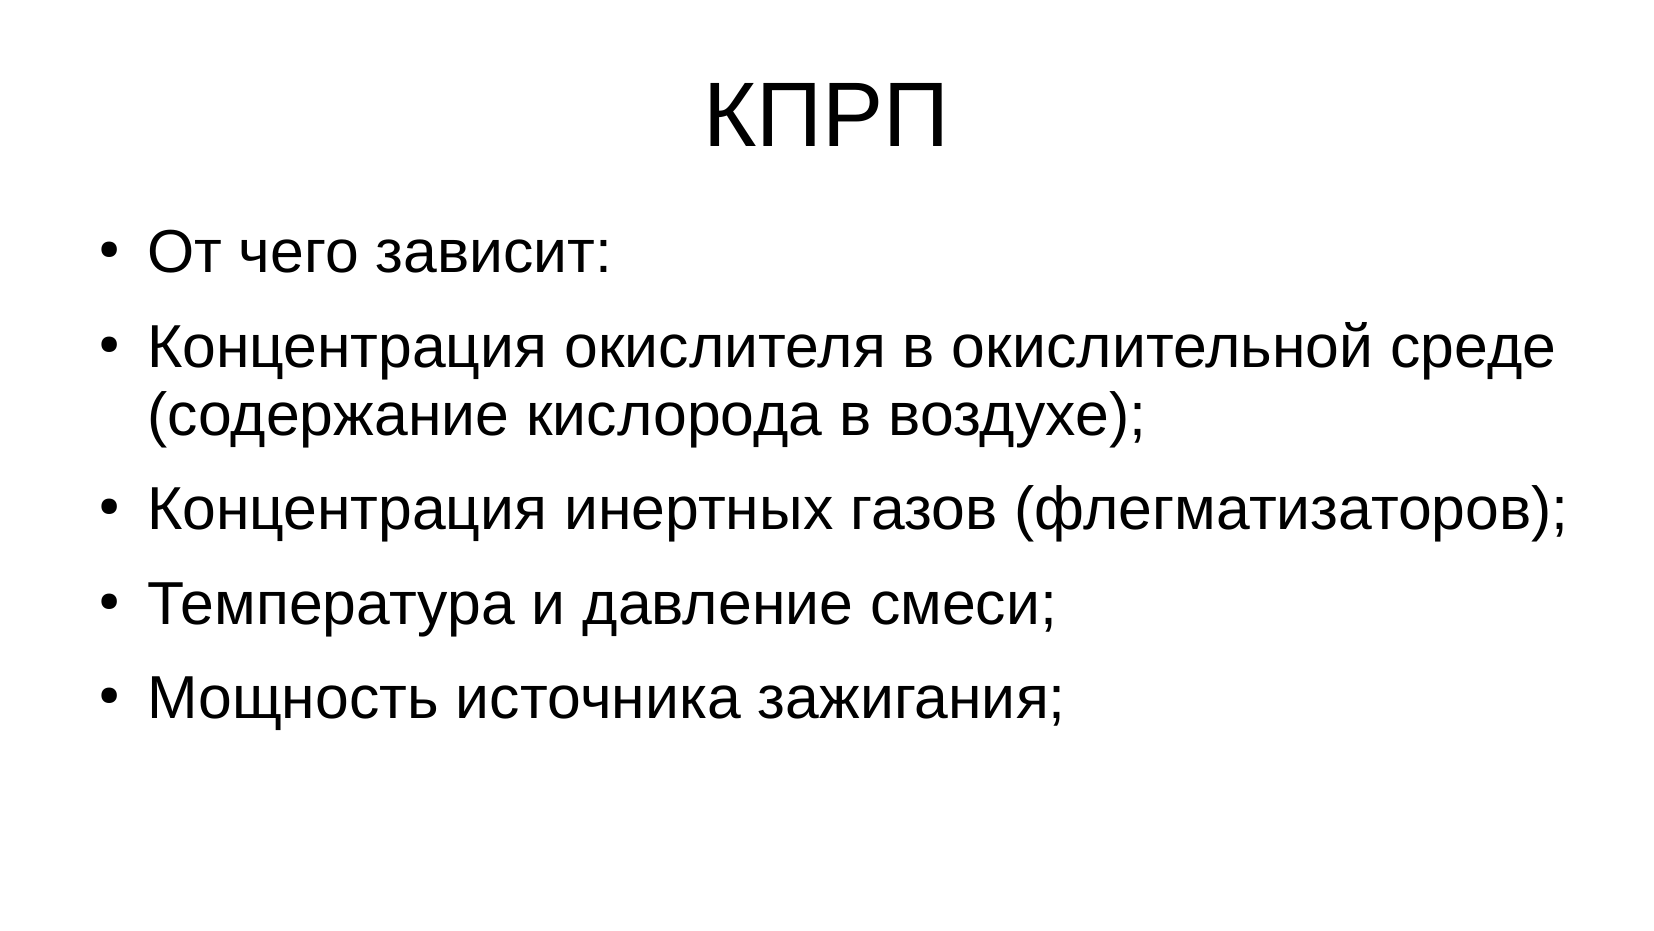

# КПРП
От чего зависит:
Концентрация окислителя в окислительной среде (содержание кислорода в воздухе);
Концентрация инертных газов (флегматизаторов);
Температура и давление смеси;
Мощность источника зажигания;